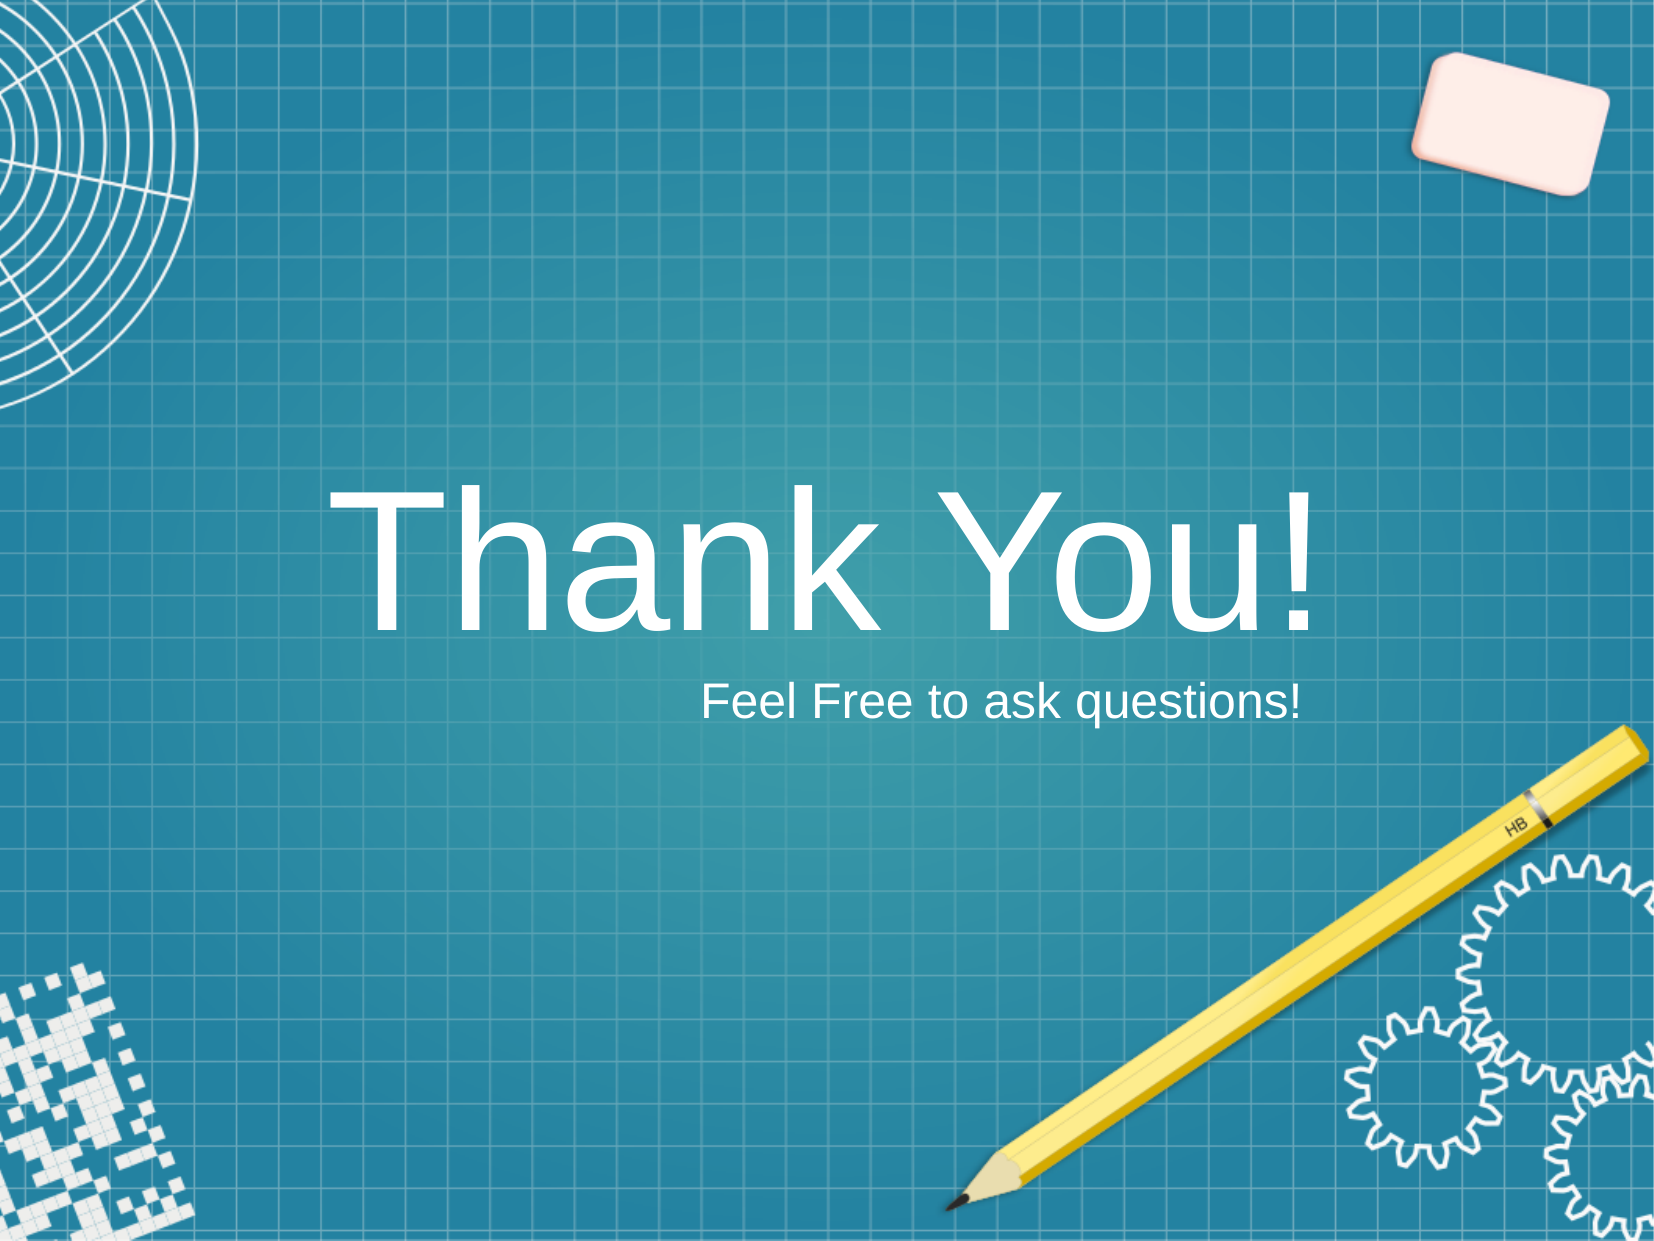

# Thank You!
 Feel Free to ask questions!